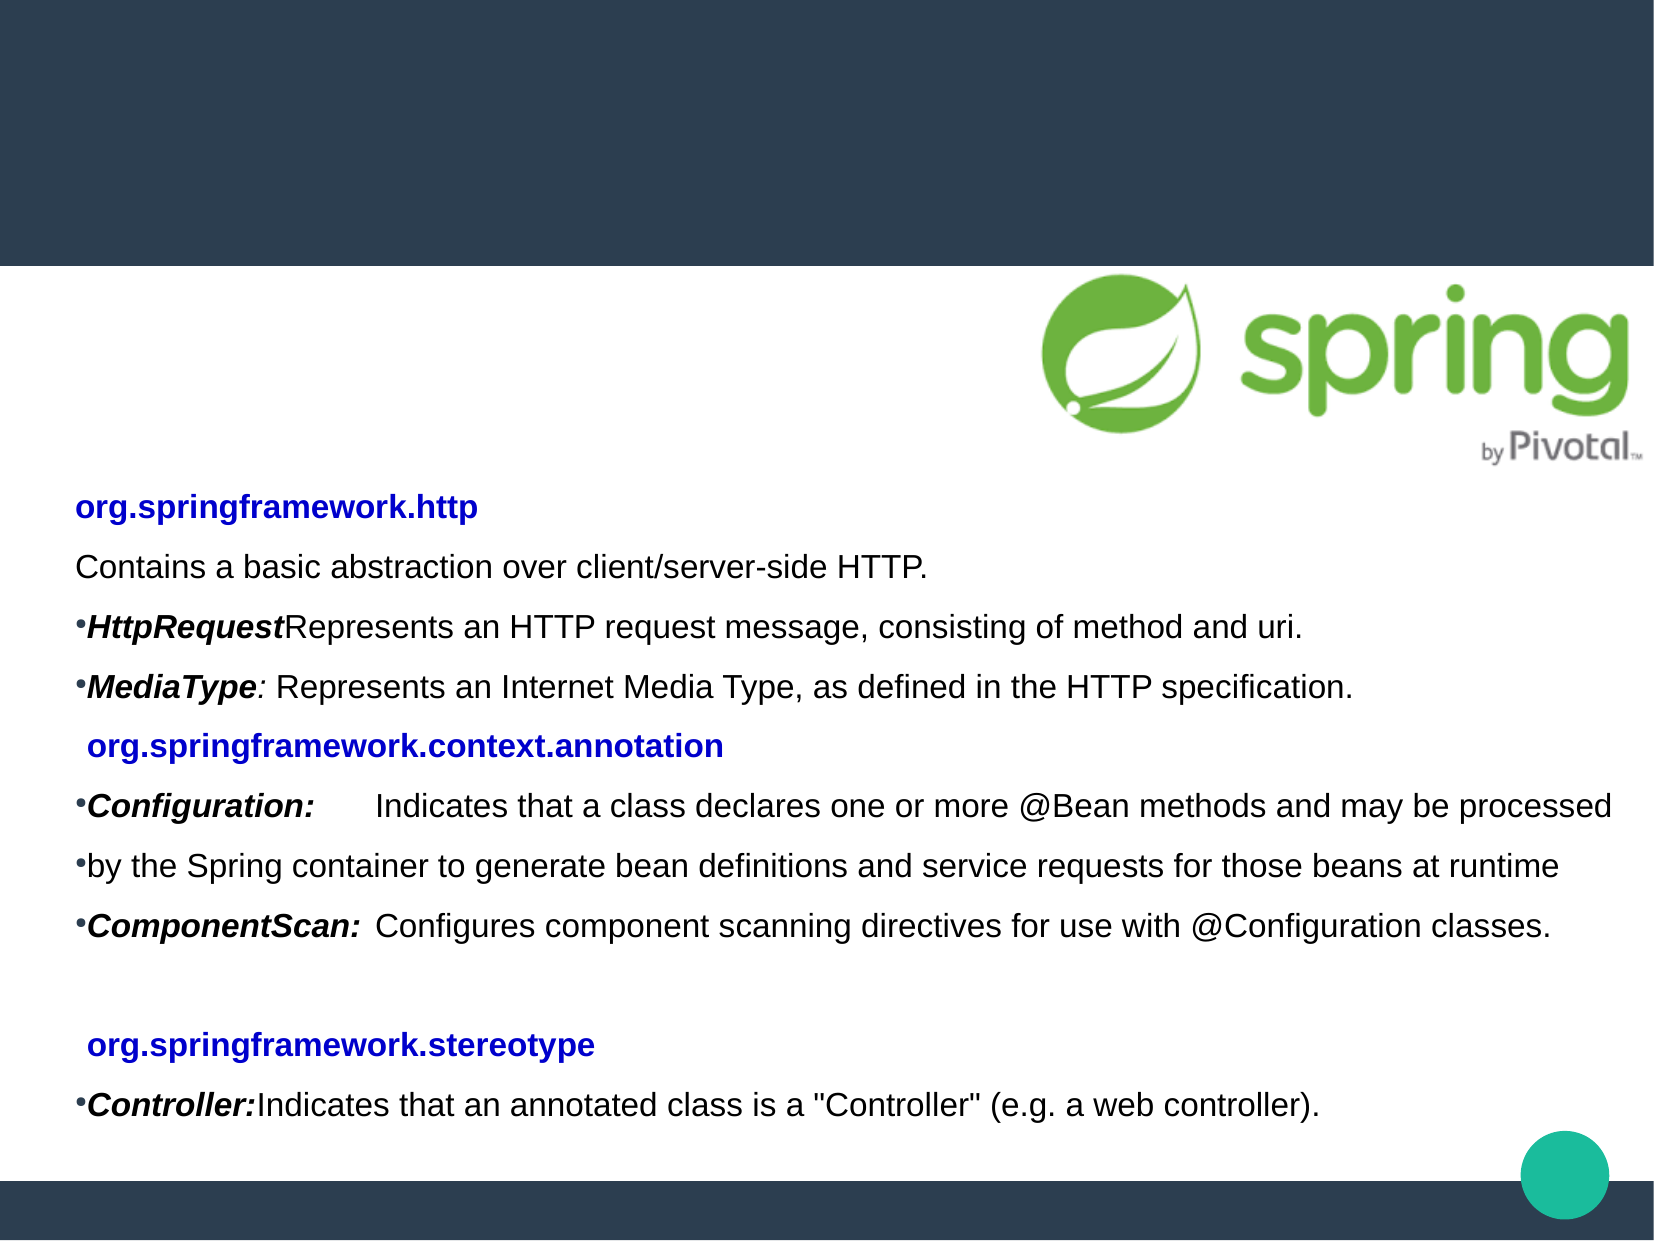

# org.springframework.http
Contains a basic abstraction over client/server-side HTTP.
HttpRequestRepresents an HTTP request message, consisting of method and uri.
MediaType: Represents an Internet Media Type, as defined in the HTTP specification.
org.springframework.context.annotation
Configuration: 	Indicates that a class declares one or more @Bean methods and may be processed
by the Spring container to generate bean definitions and service requests for those beans at runtime
ComponentScan: 	Configures component scanning directives for use with @Configuration classes.
org.springframework.stereotype
Controller:Indicates that an annotated class is a "Controller" (e.g. a web controller).